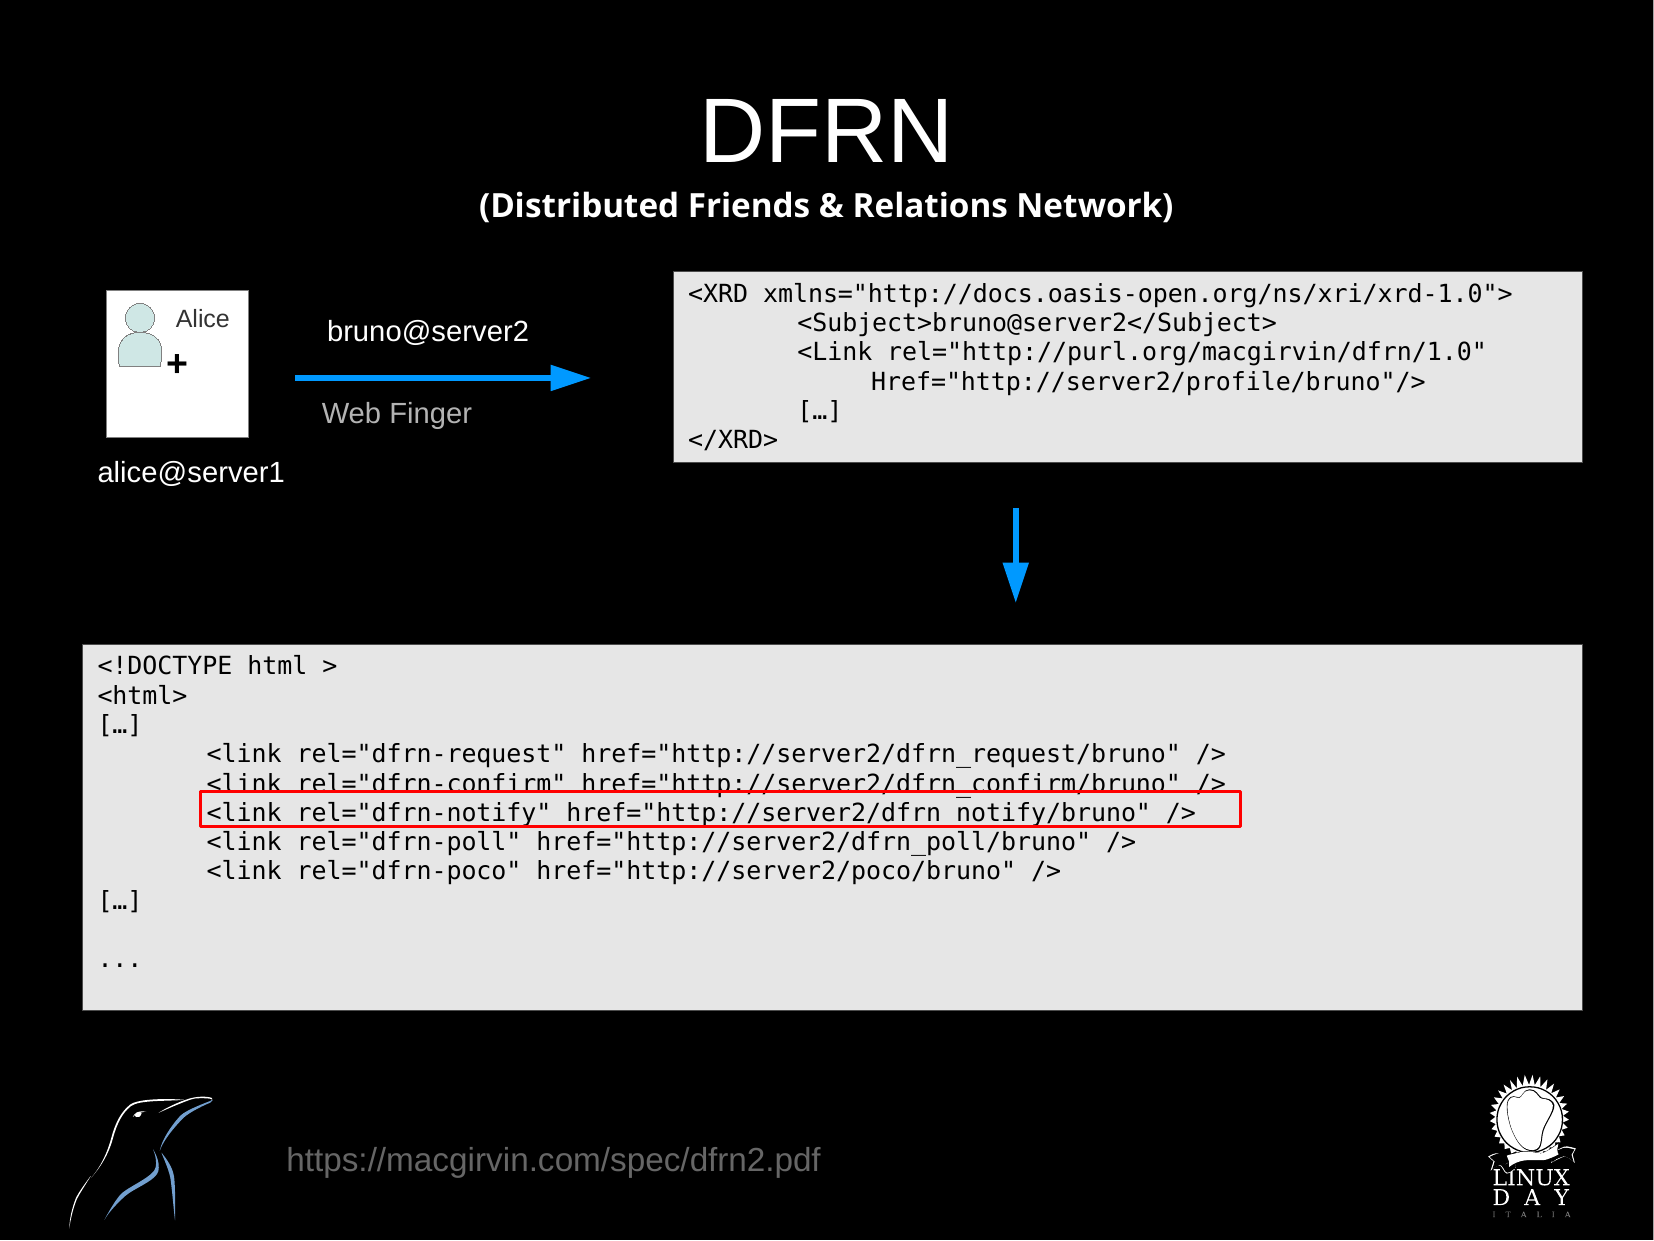

# DFRN (Distributed Friends & Relations Network)
<XRD xmlns="http://docs.oasis-open.org/ns/xri/xrd-1.0">
	<Subject>bruno@server2</Subject>
	<Link rel="http://purl.org/macgirvin/dfrn/1.0"
		Href="http://server2/profile/bruno"/>
	[…]
</XRD>
+
Alice
bruno@server2
Web Finger
alice@server1
<!DOCTYPE html >
<html>
[…]
	<link rel="dfrn-request" href="http://server2/dfrn_request/bruno" />
	<link rel="dfrn-confirm" href="http://server2/dfrn_confirm/bruno" />
	<link rel="dfrn-notify" href="http://server2/dfrn_notify/bruno" />
	<link rel="dfrn-poll" href="http://server2/dfrn_poll/bruno" />
	<link rel="dfrn-poco" href="http://server2/poco/bruno" />
[…]
...
https://macgirvin.com/spec/dfrn2.pdf